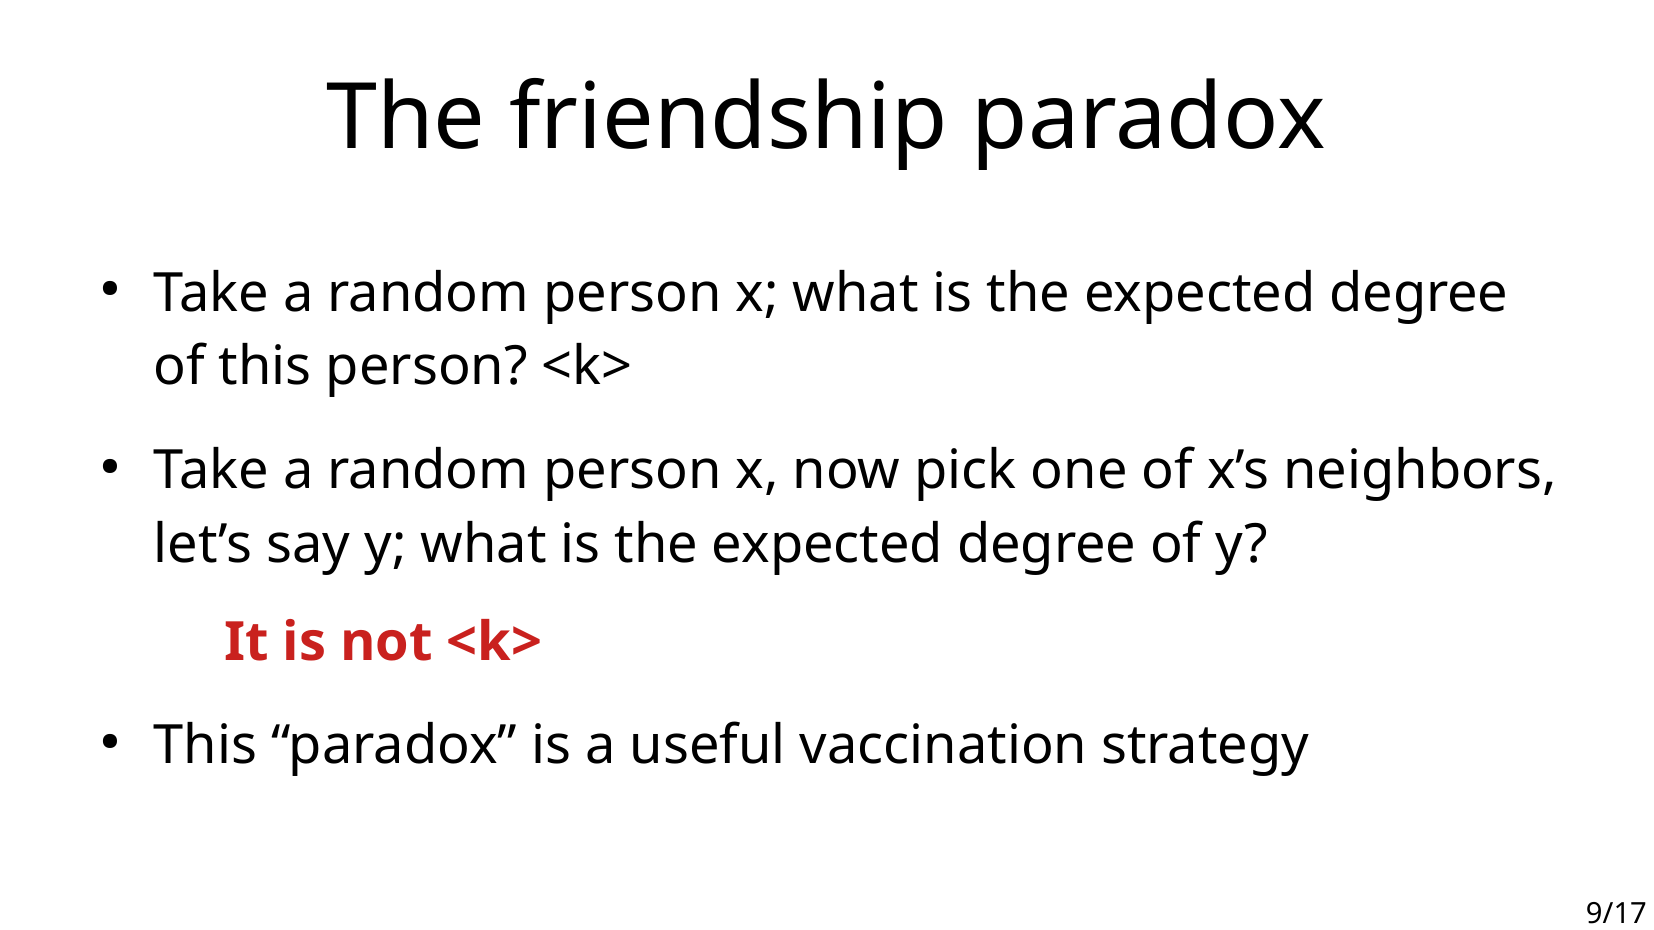

# The friendship paradox
Take a random person x; what is the expected degree of this person? <k>
Take a random person x, now pick one of x’s neighbors, let’s say y; what is the expected degree of y?
It is not <k>
This “paradox” is a useful vaccination strategy
9